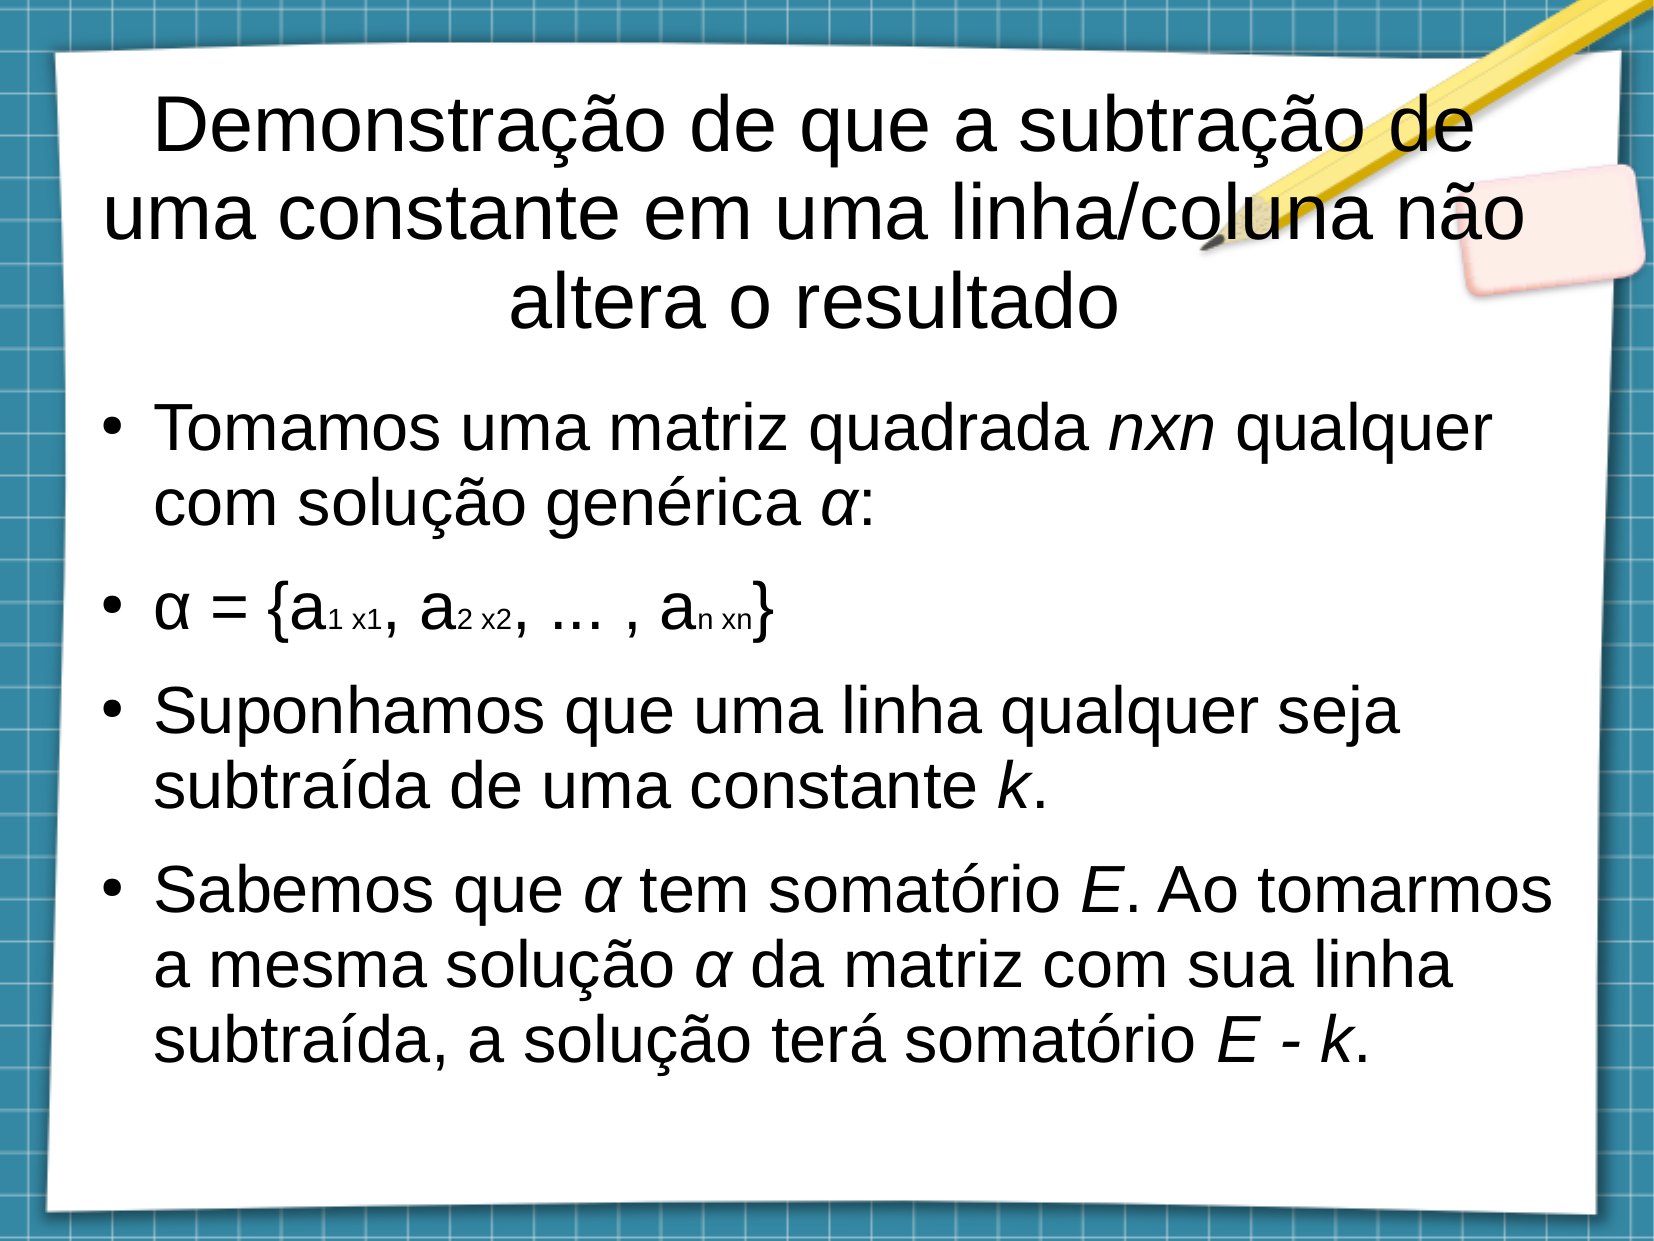

# Demonstração de que a subtração de uma constante em uma linha/coluna não altera o resultado
Tomamos uma matriz quadrada nxn qualquer com solução genérica α:
α = {a1 x1, a2 x2, ... , an xn}
Suponhamos que uma linha qualquer seja subtraída de uma constante k.
Sabemos que α tem somatório E. Ao tomarmos a mesma solução α da matriz com sua linha subtraída, a solução terá somatório E - k.